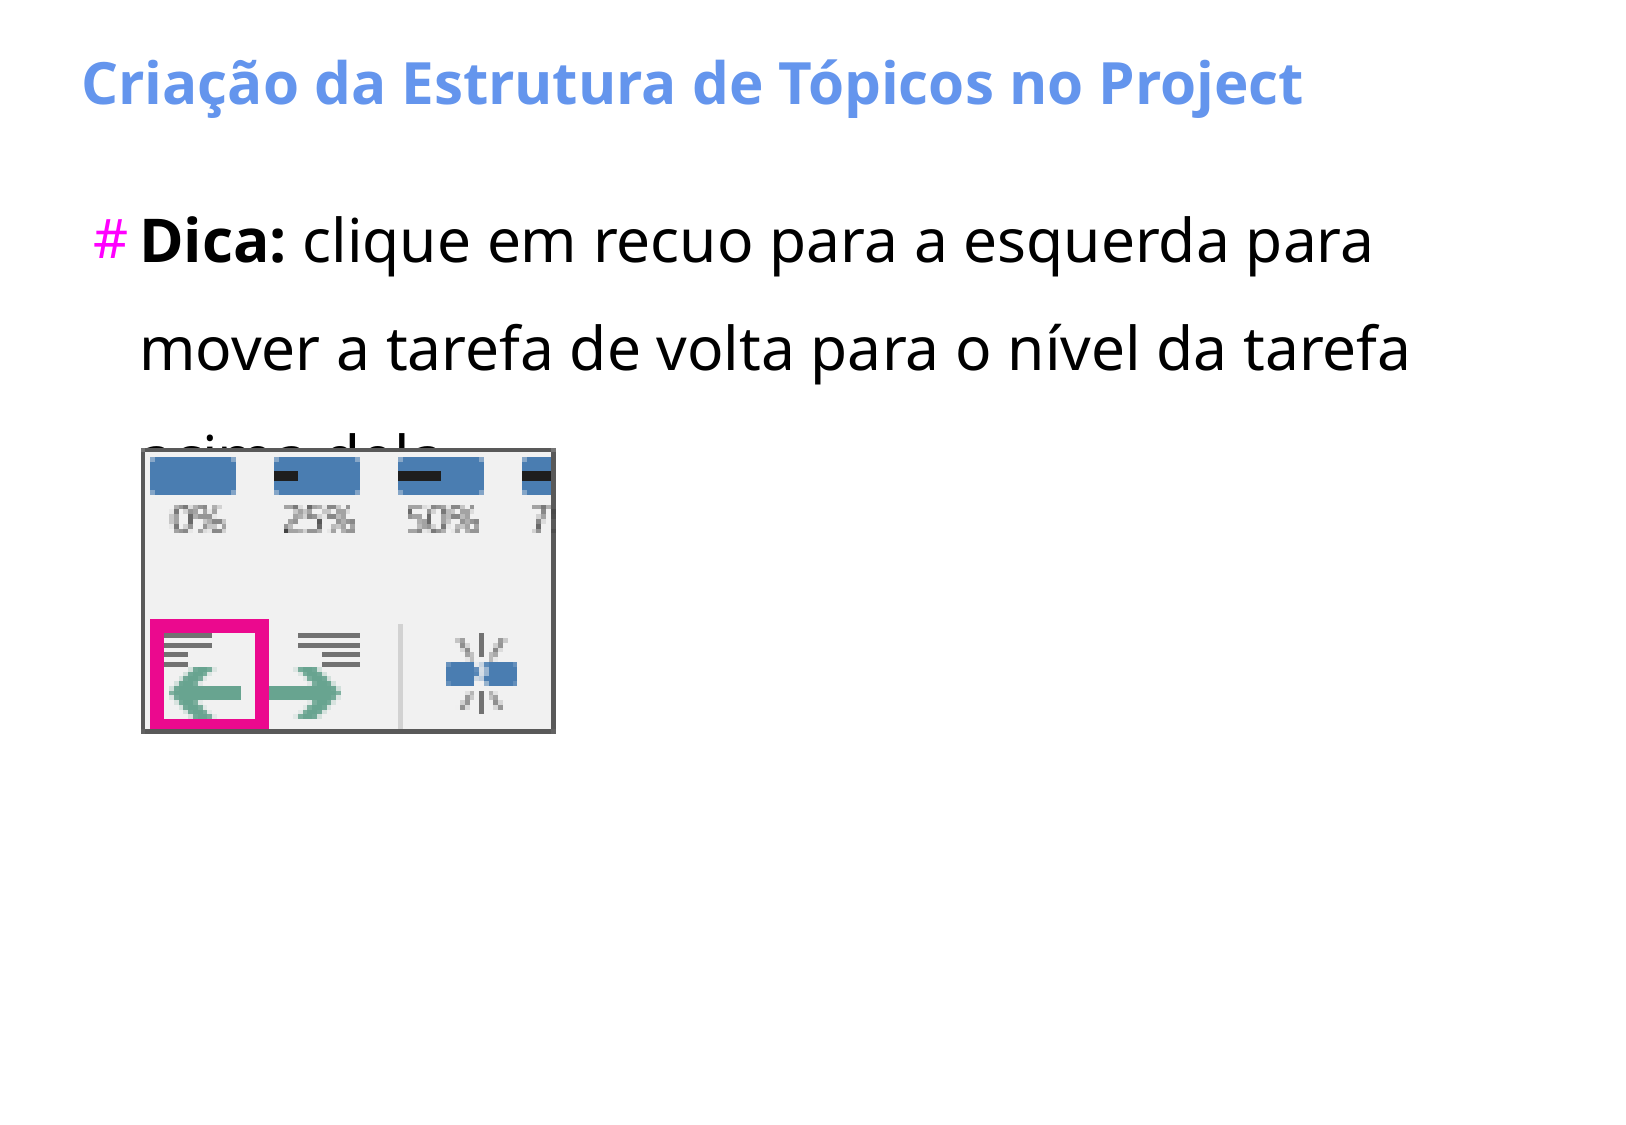

# Criação da Estrutura de Tópicos no Project
Dica: clique em recuo para a esquerda para mover a tarefa de volta para o nível da tarefa acima dela.